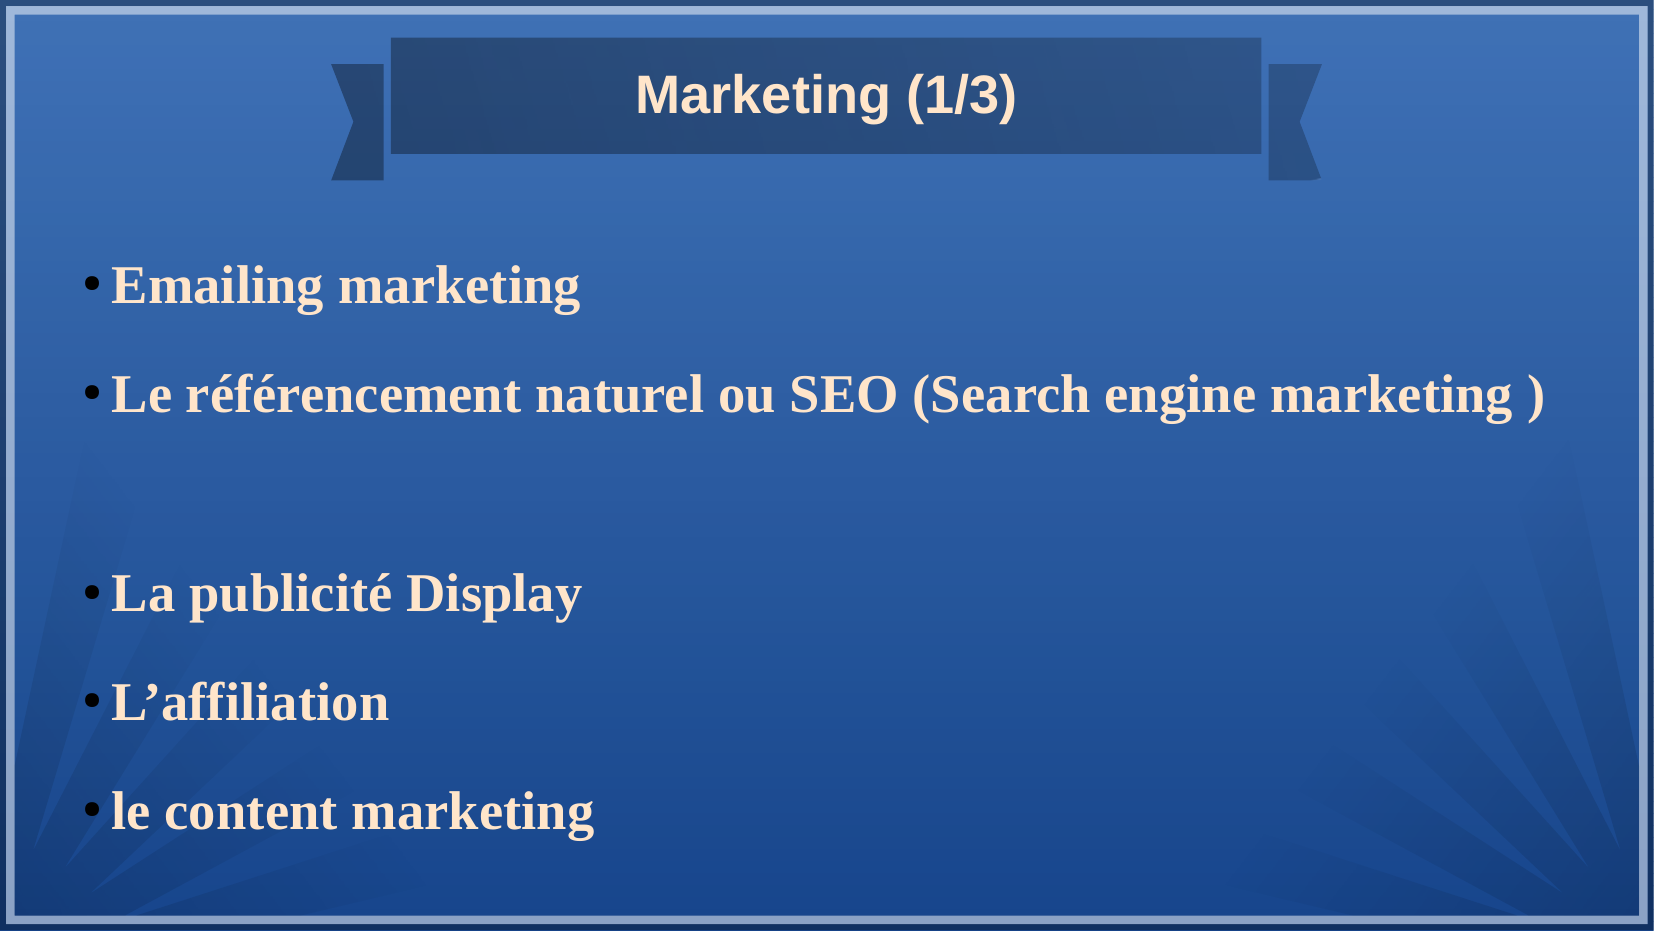

# Marketing (1/3)
Emailing marketing
Le référencement naturel ou SEO (Search engine marketing )
La publicité Display
L’affiliation
le content marketing